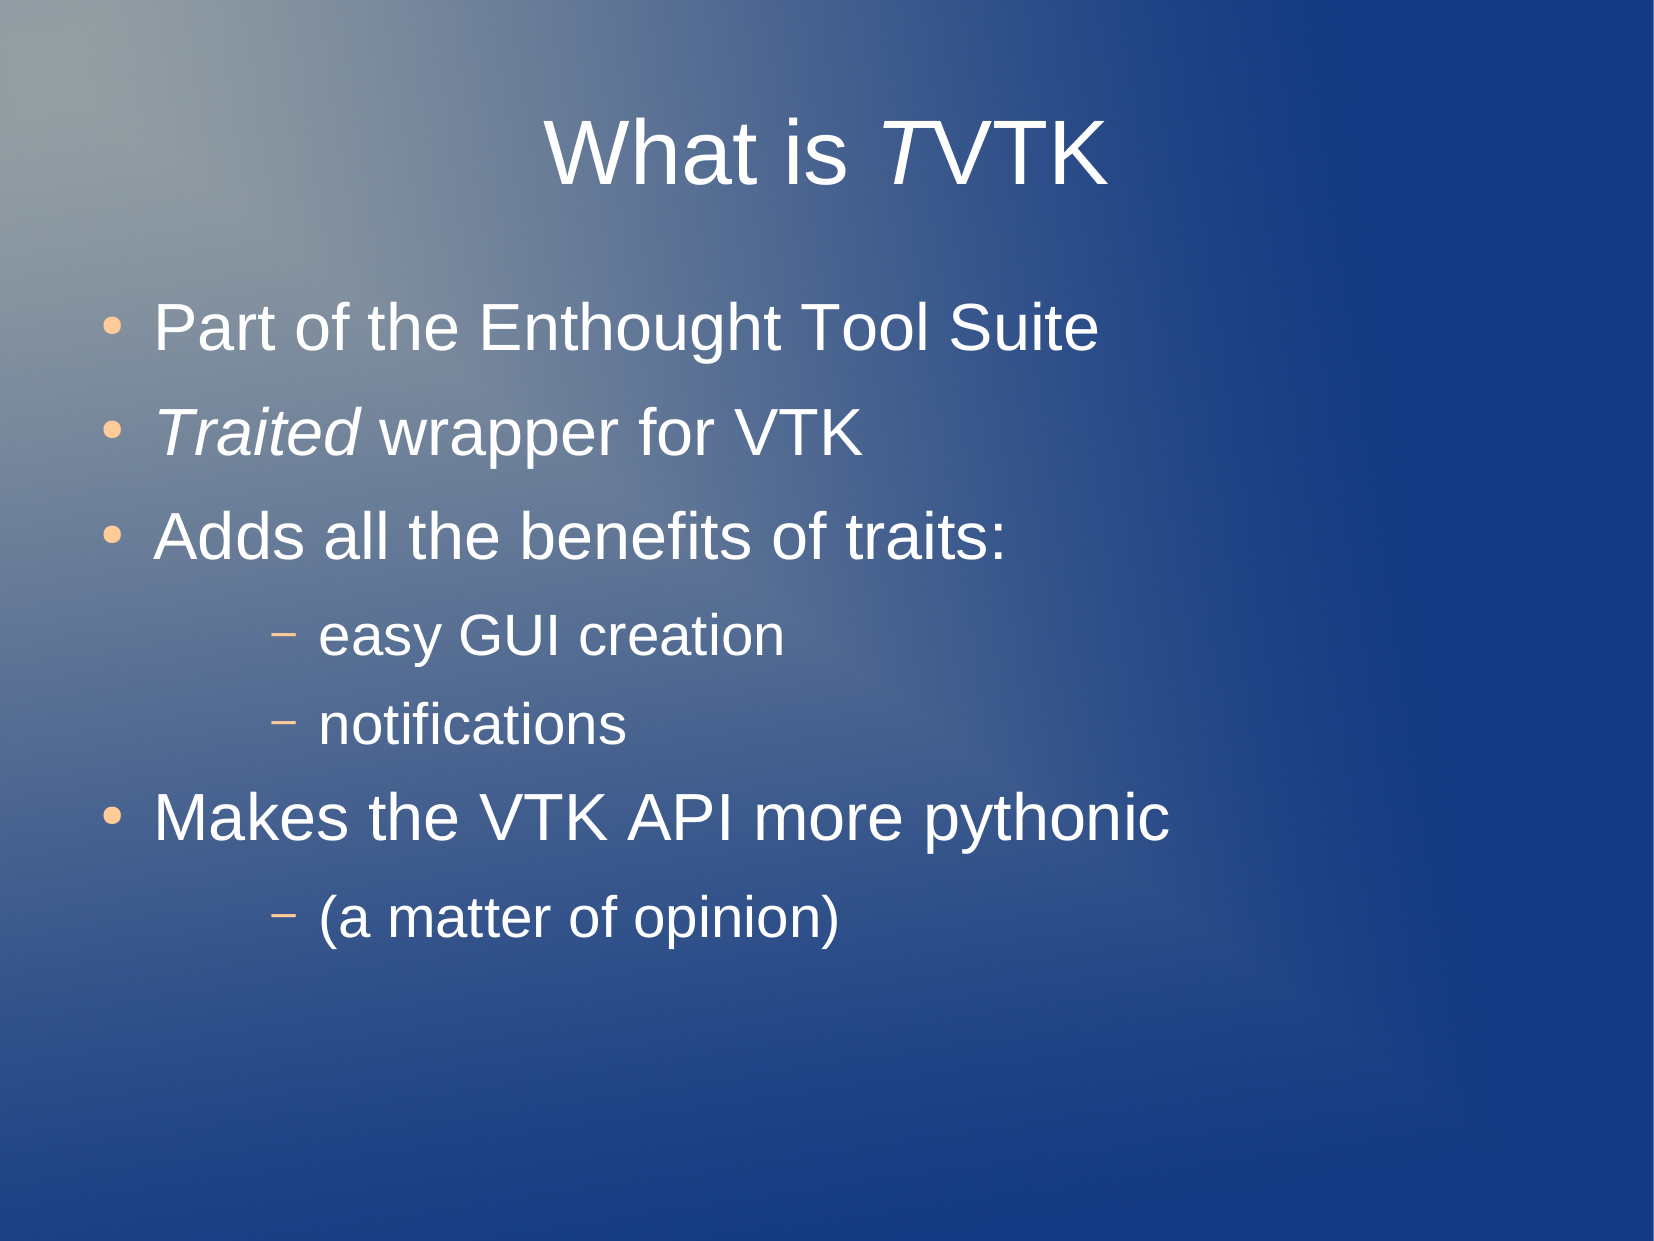

# What is TVTK
Part of the Enthought Tool Suite
Traited wrapper for VTK
Adds all the benefits of traits:
easy GUI creation
notifications
Makes the VTK API more pythonic
(a matter of opinion)